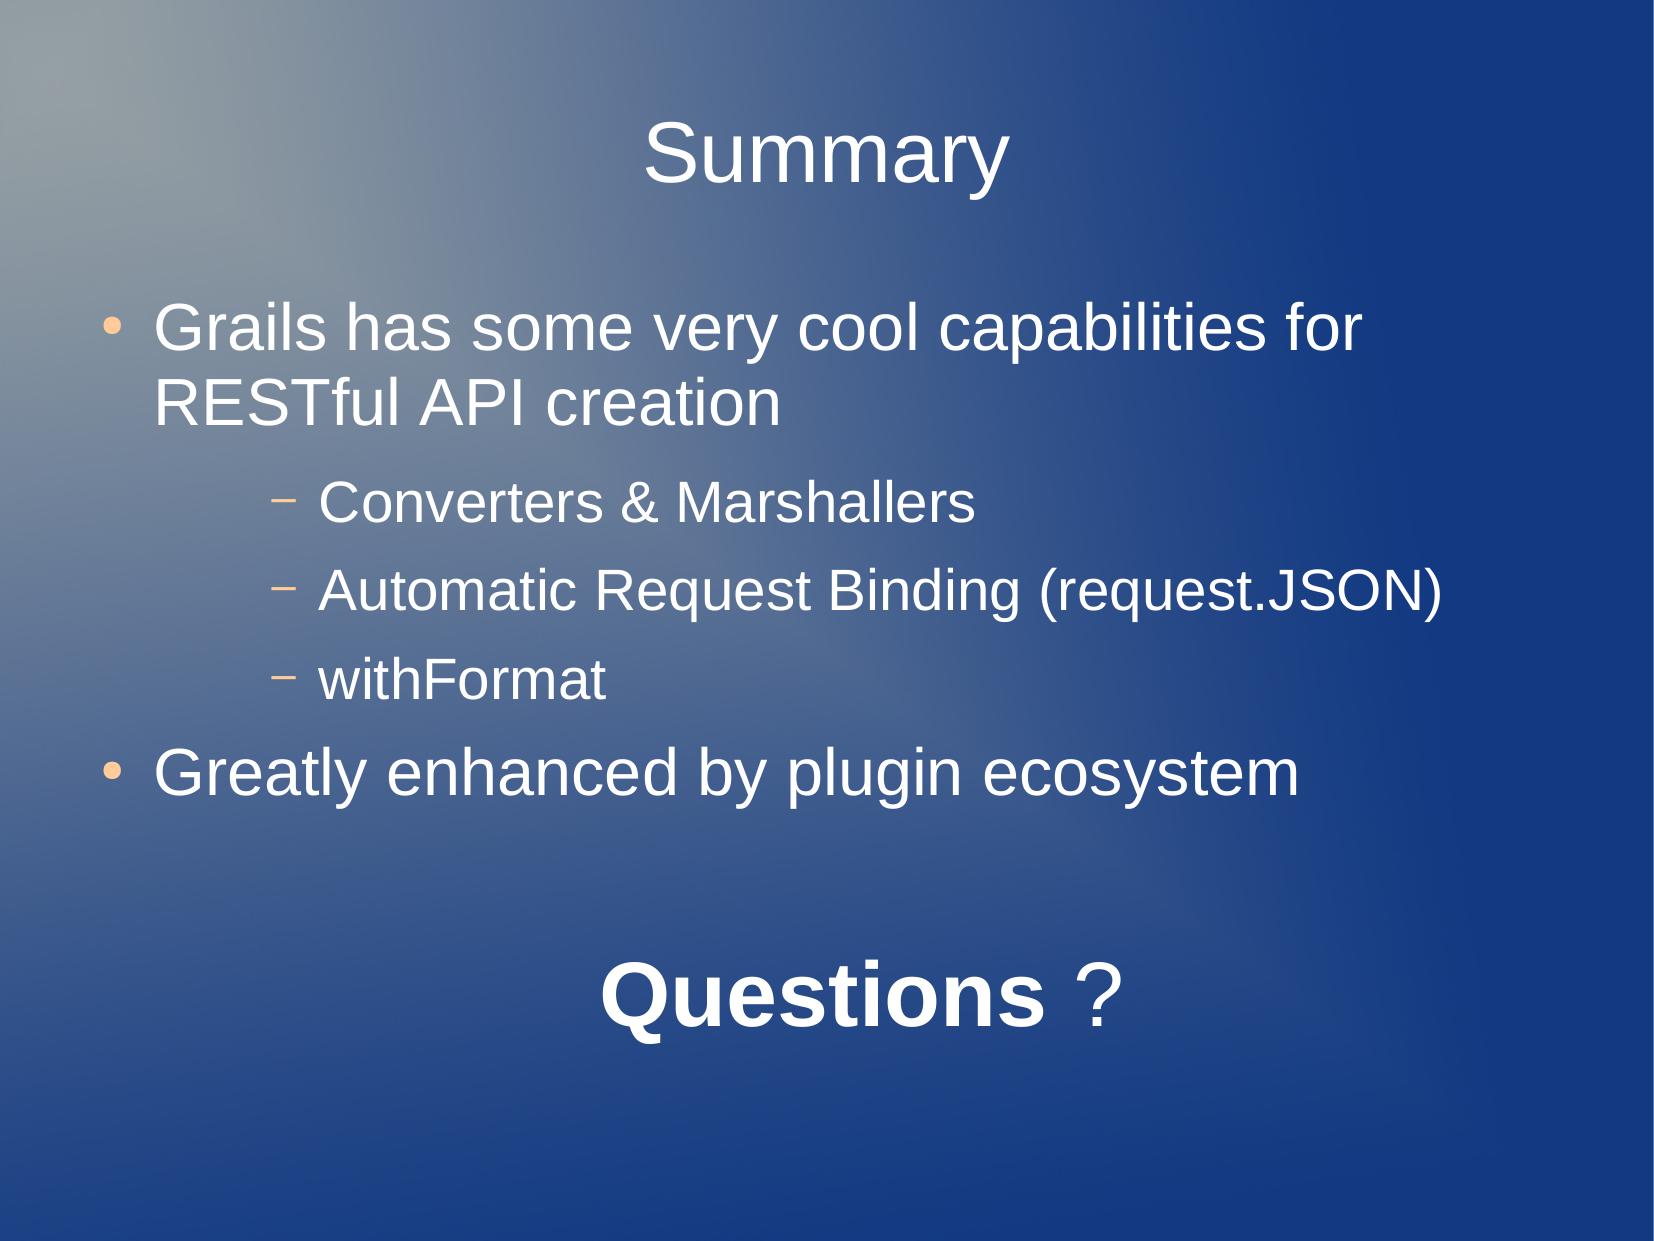

# Summary
Grails has some very cool capabilities for RESTful API creation
Converters & Marshallers
Automatic Request Binding (request.JSON)
withFormat
Greatly enhanced by plugin ecosystem
Questions ?